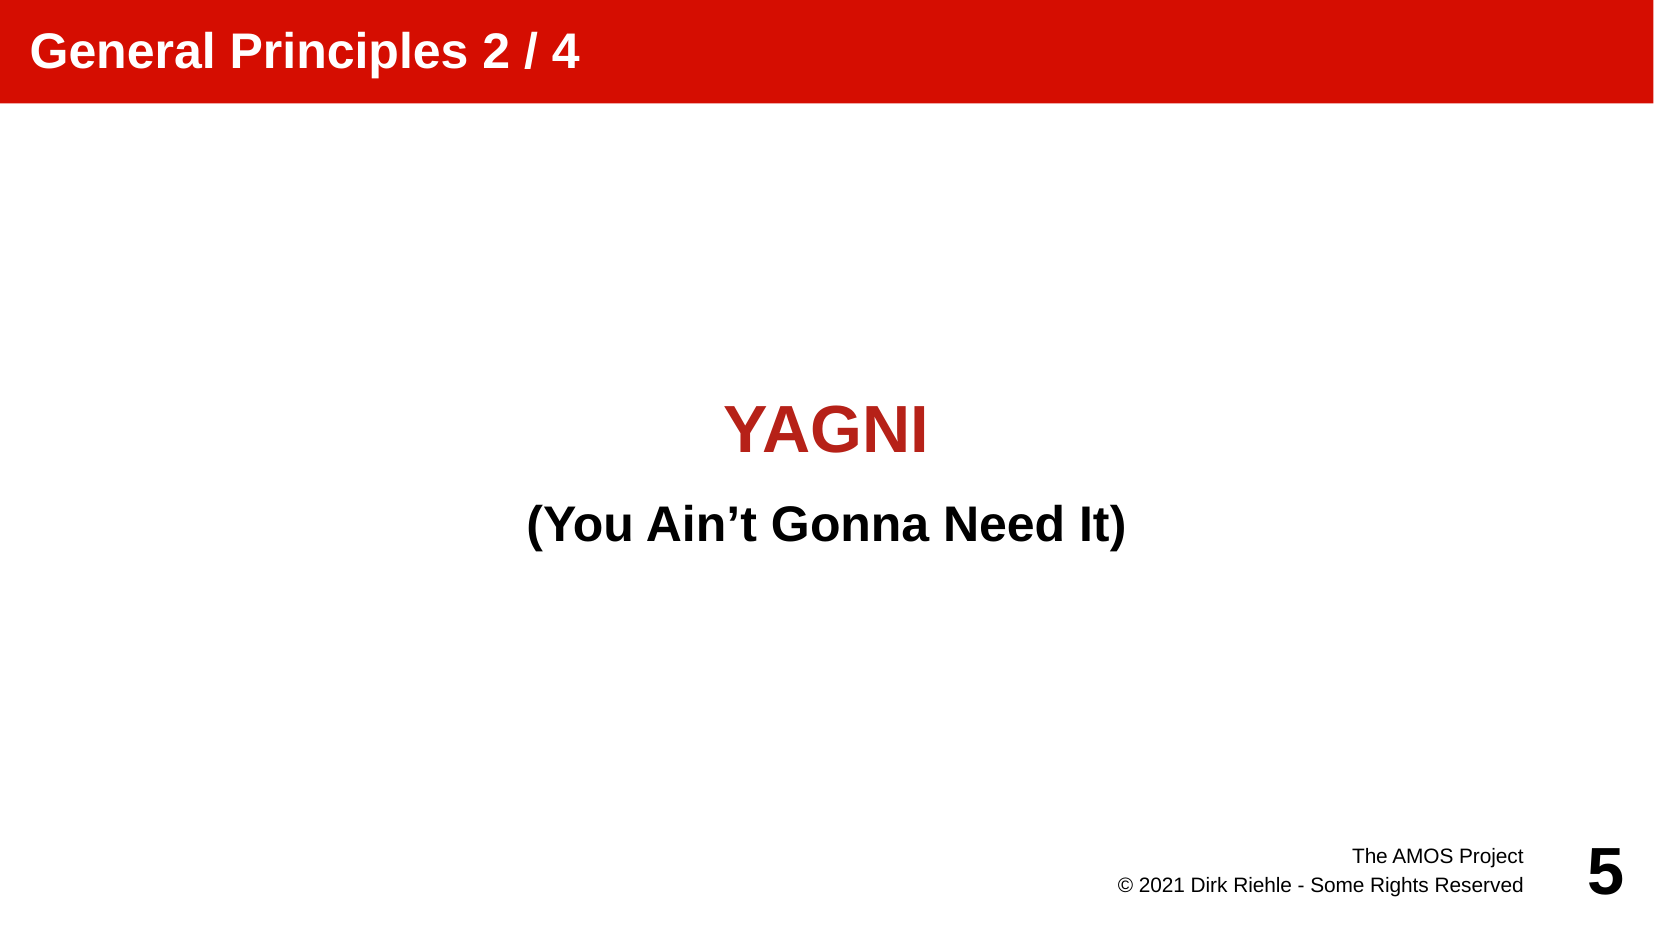

# General Principles 2 / 4
YAGNI
(You Ain’t Gonna Need It)
The AMOS Project
5
© 2021 Dirk Riehle - Some Rights Reserved